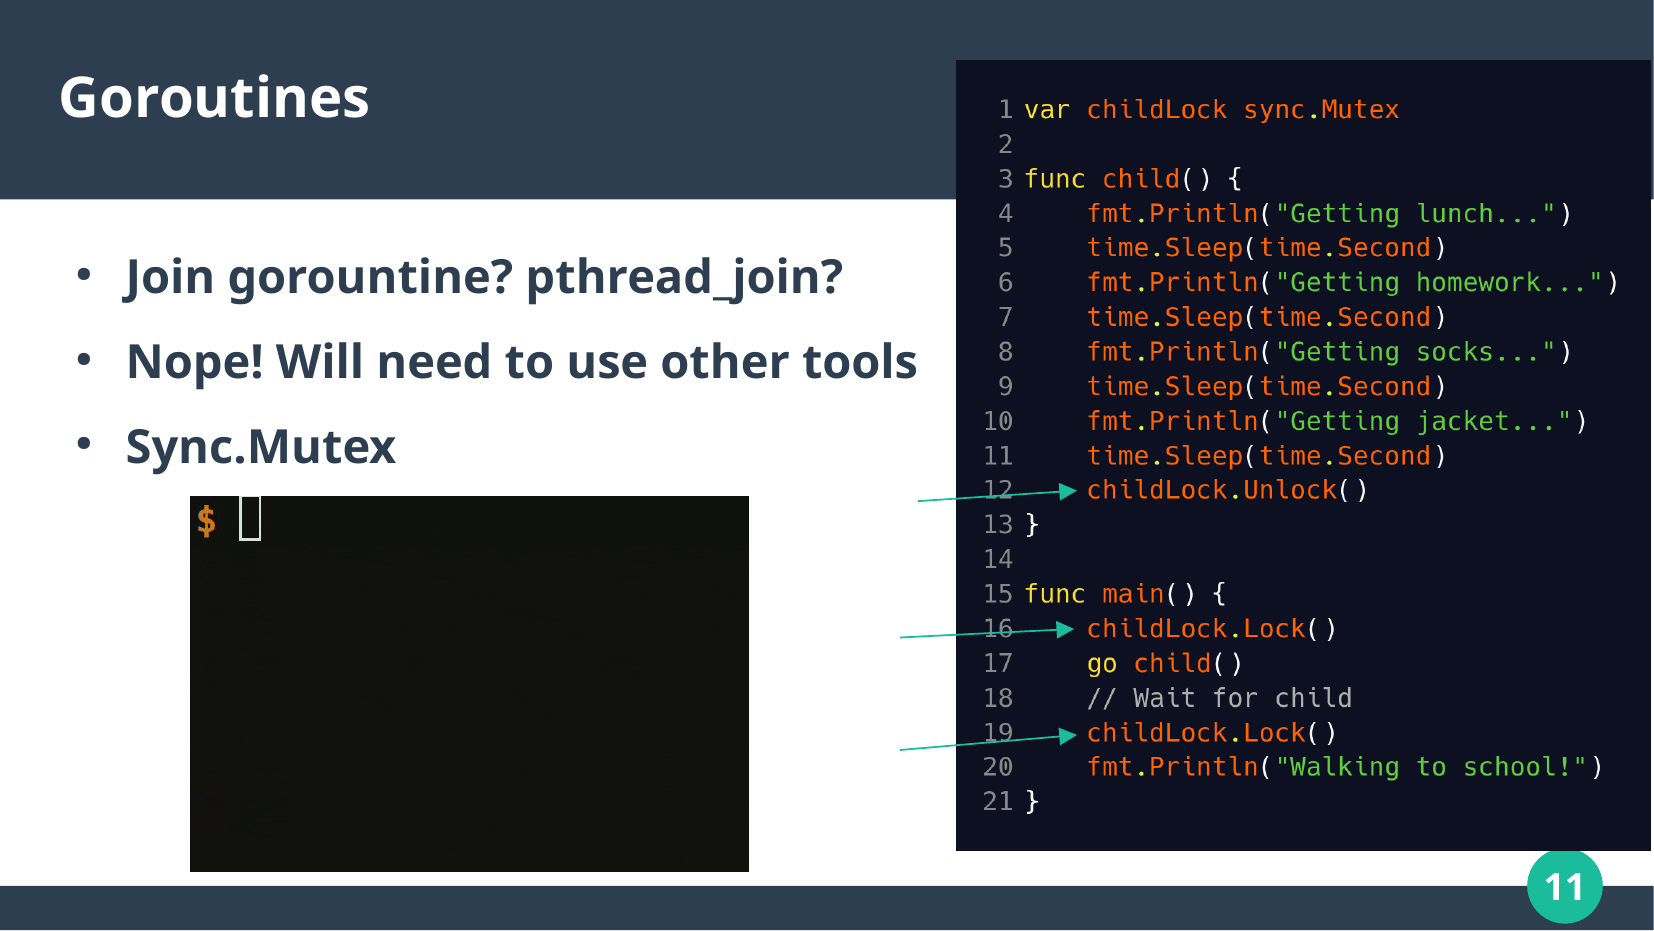

# Goroutines
Join gorountine? pthread_join?
Nope! Will need to use other tools
Sync.Mutex